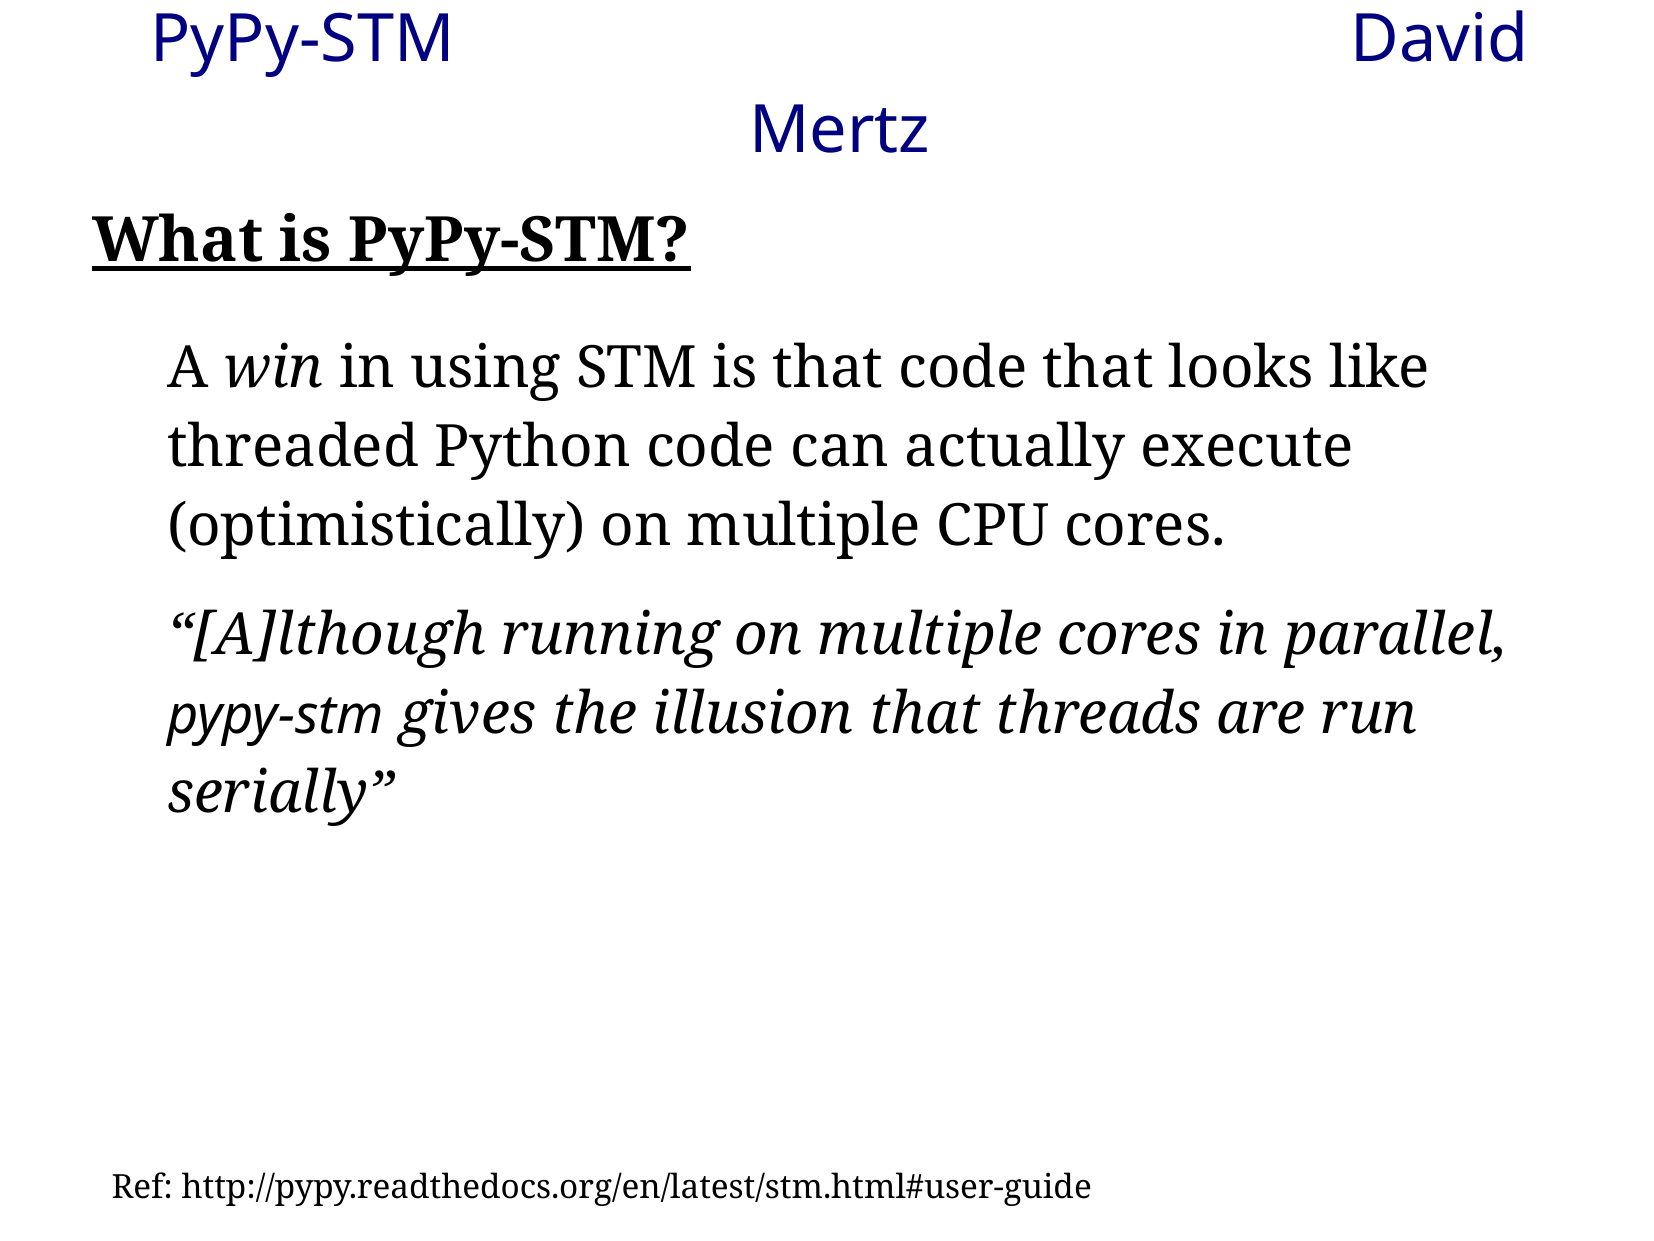

PyPy-STM												David Mertz
# What is PyPy-STM?
A win in using STM is that code that looks like threaded Python code can actually execute (optimistically) on multiple CPU cores.
“[A]lthough running on multiple cores in parallel, pypy-stm gives the illusion that threads are run serially”
Ref: http://pypy.readthedocs.org/en/latest/stm.html#user-guide